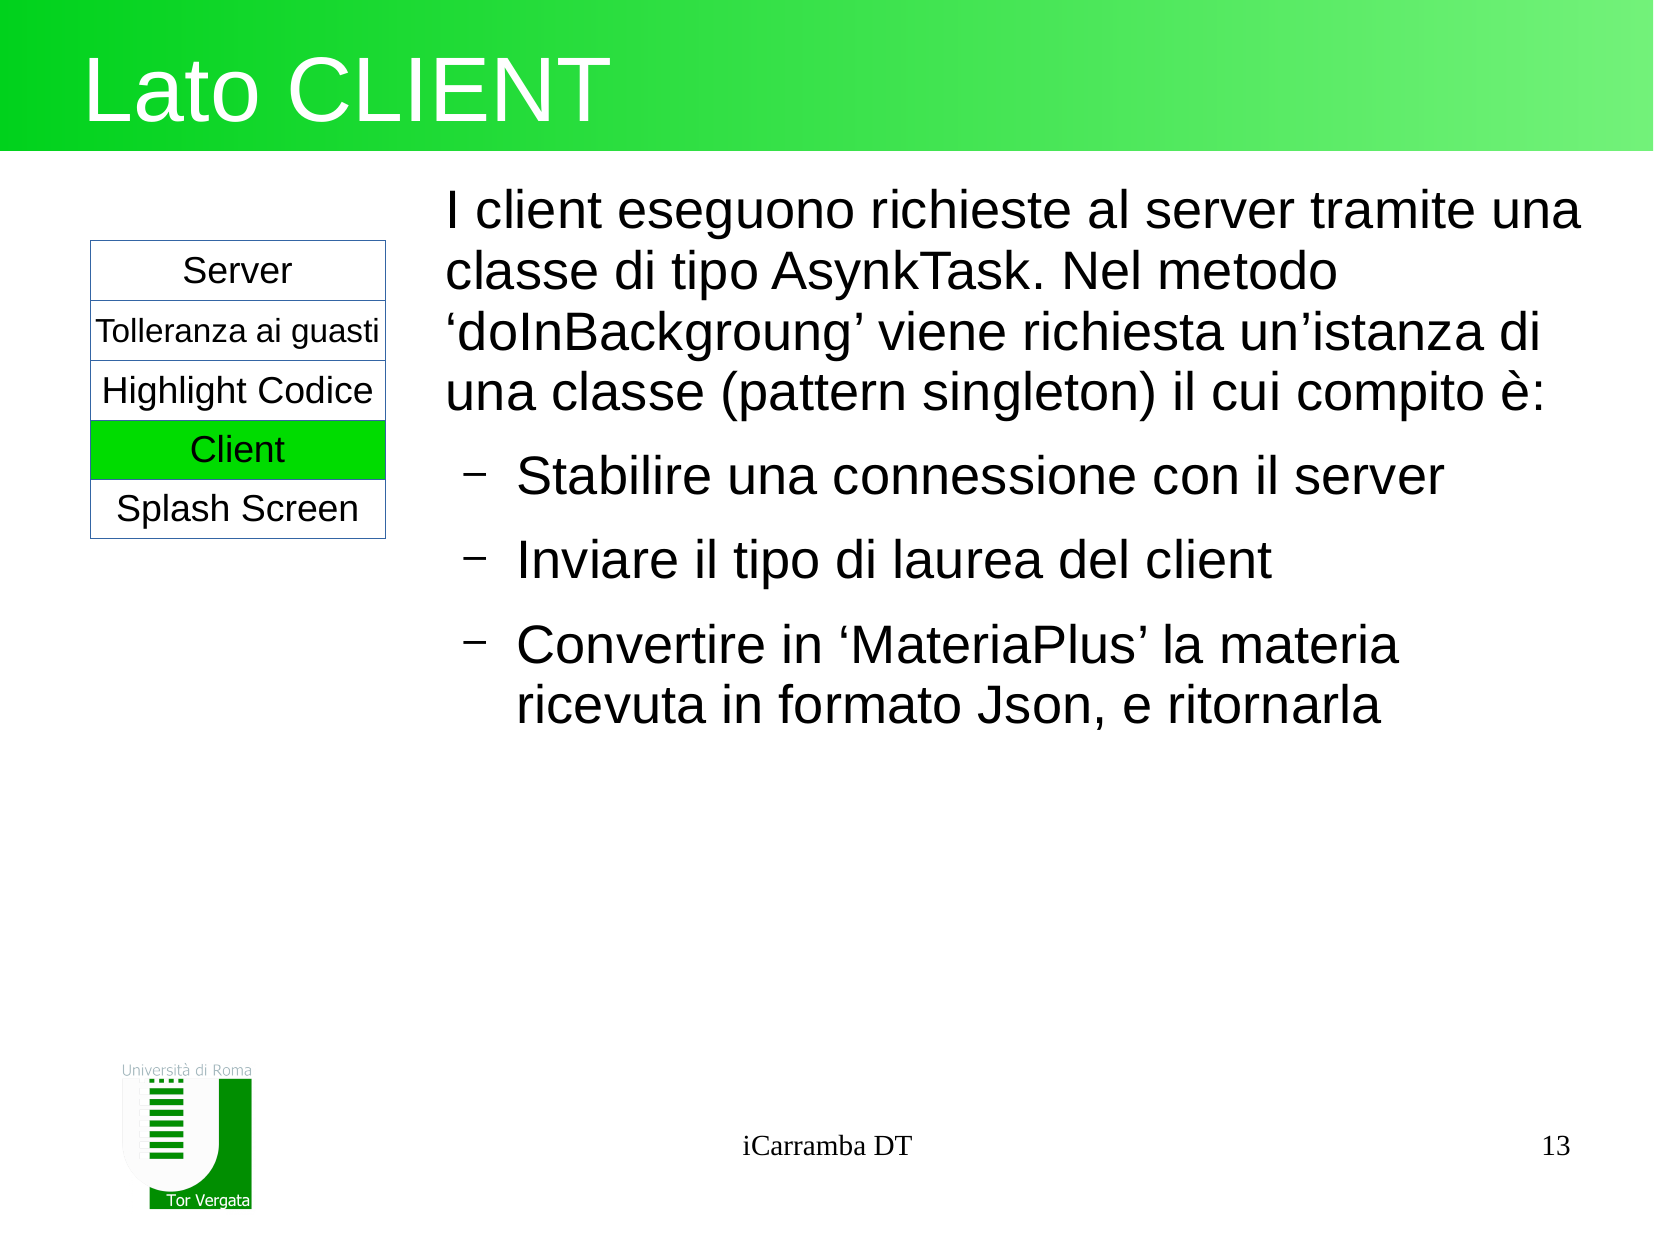

# Lato CLIENT
I client eseguono richieste al server tramite una classe di tipo AsynkTask. Nel metodo ‘doInBackgroung’ viene richiesta un’istanza di una classe (pattern singleton) il cui compito è:
Stabilire una connessione con il server
Inviare il tipo di laurea del client
Convertire in ‘MateriaPlus’ la materia ricevuta in formato Json, e ritornarla
Server
Tolleranza ai guasti
Highlight Codice
Client
Splash Screen
13